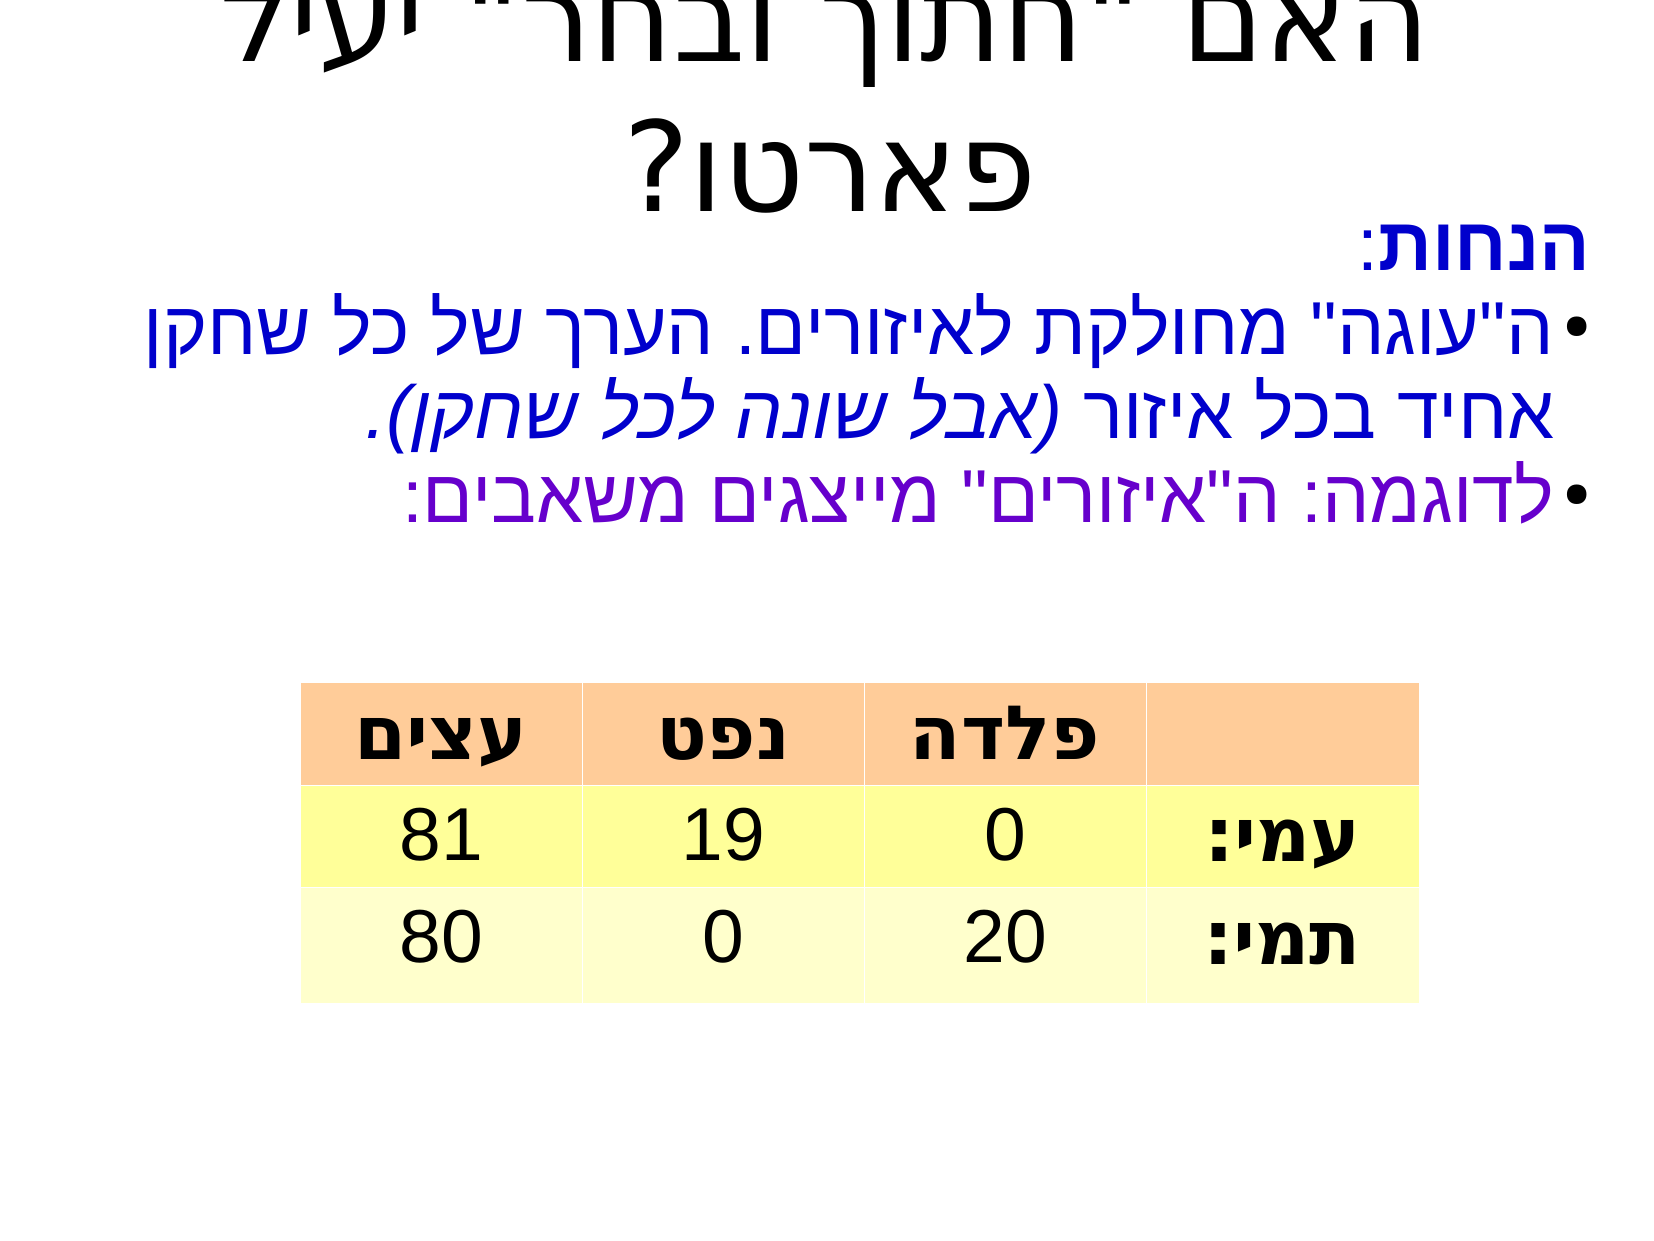

# האם "חתוך ובחר" יעיל פארטו?
הנחות:
ה"עוגה" מחולקת לאיזורים. הערך של כל שחקן אחיד בכל איזור (אבל שונה לכל שחקן).
לדוגמה: ה"איזורים" מייצגים משאבים:
| עצים | נפט | פלדה | |
| --- | --- | --- | --- |
| 81 | 19 | 0 | עמי: |
| 80 | 0 | 20 | תמי: |